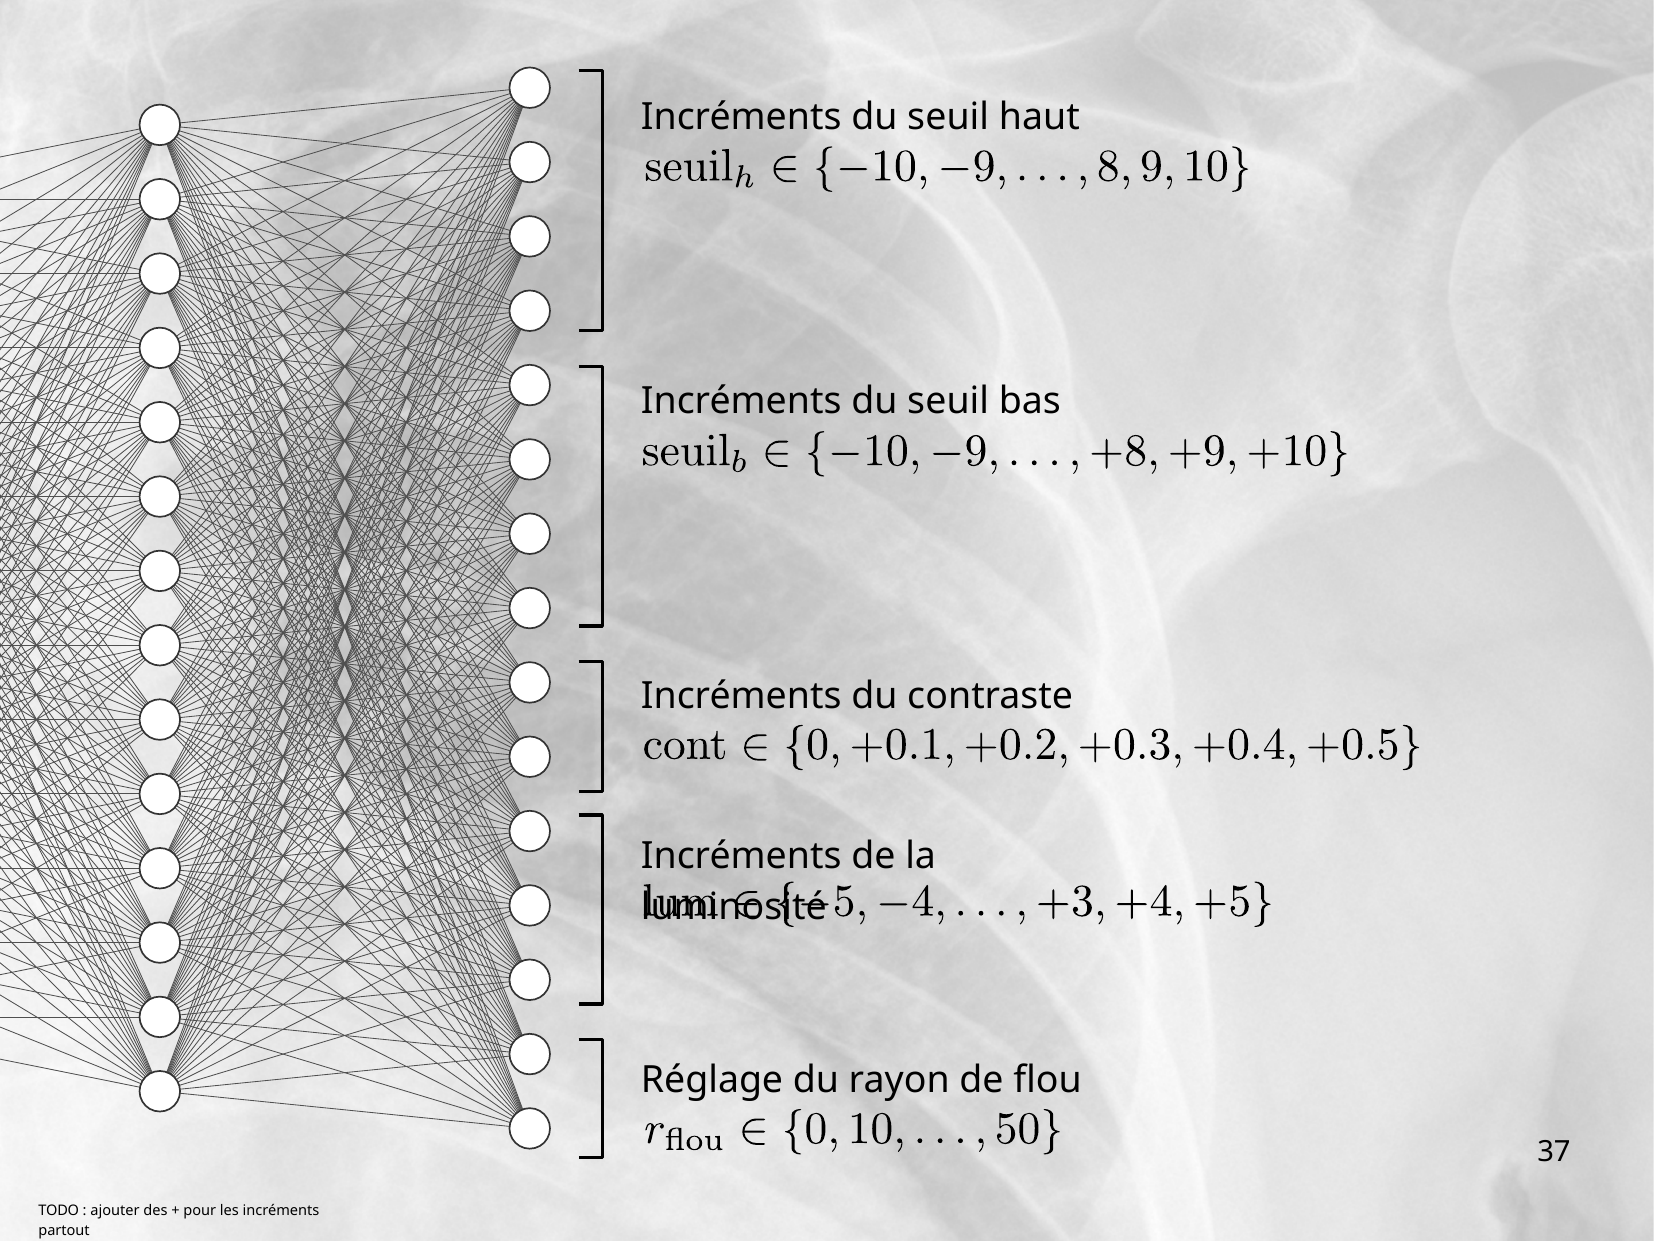

Incréments du seuil haut
Incréments du seuil bas
Incréments du contraste
Incréments de la luminosité
Réglage du rayon de flou
37
TODO : ajouter des + pour les incréments partout